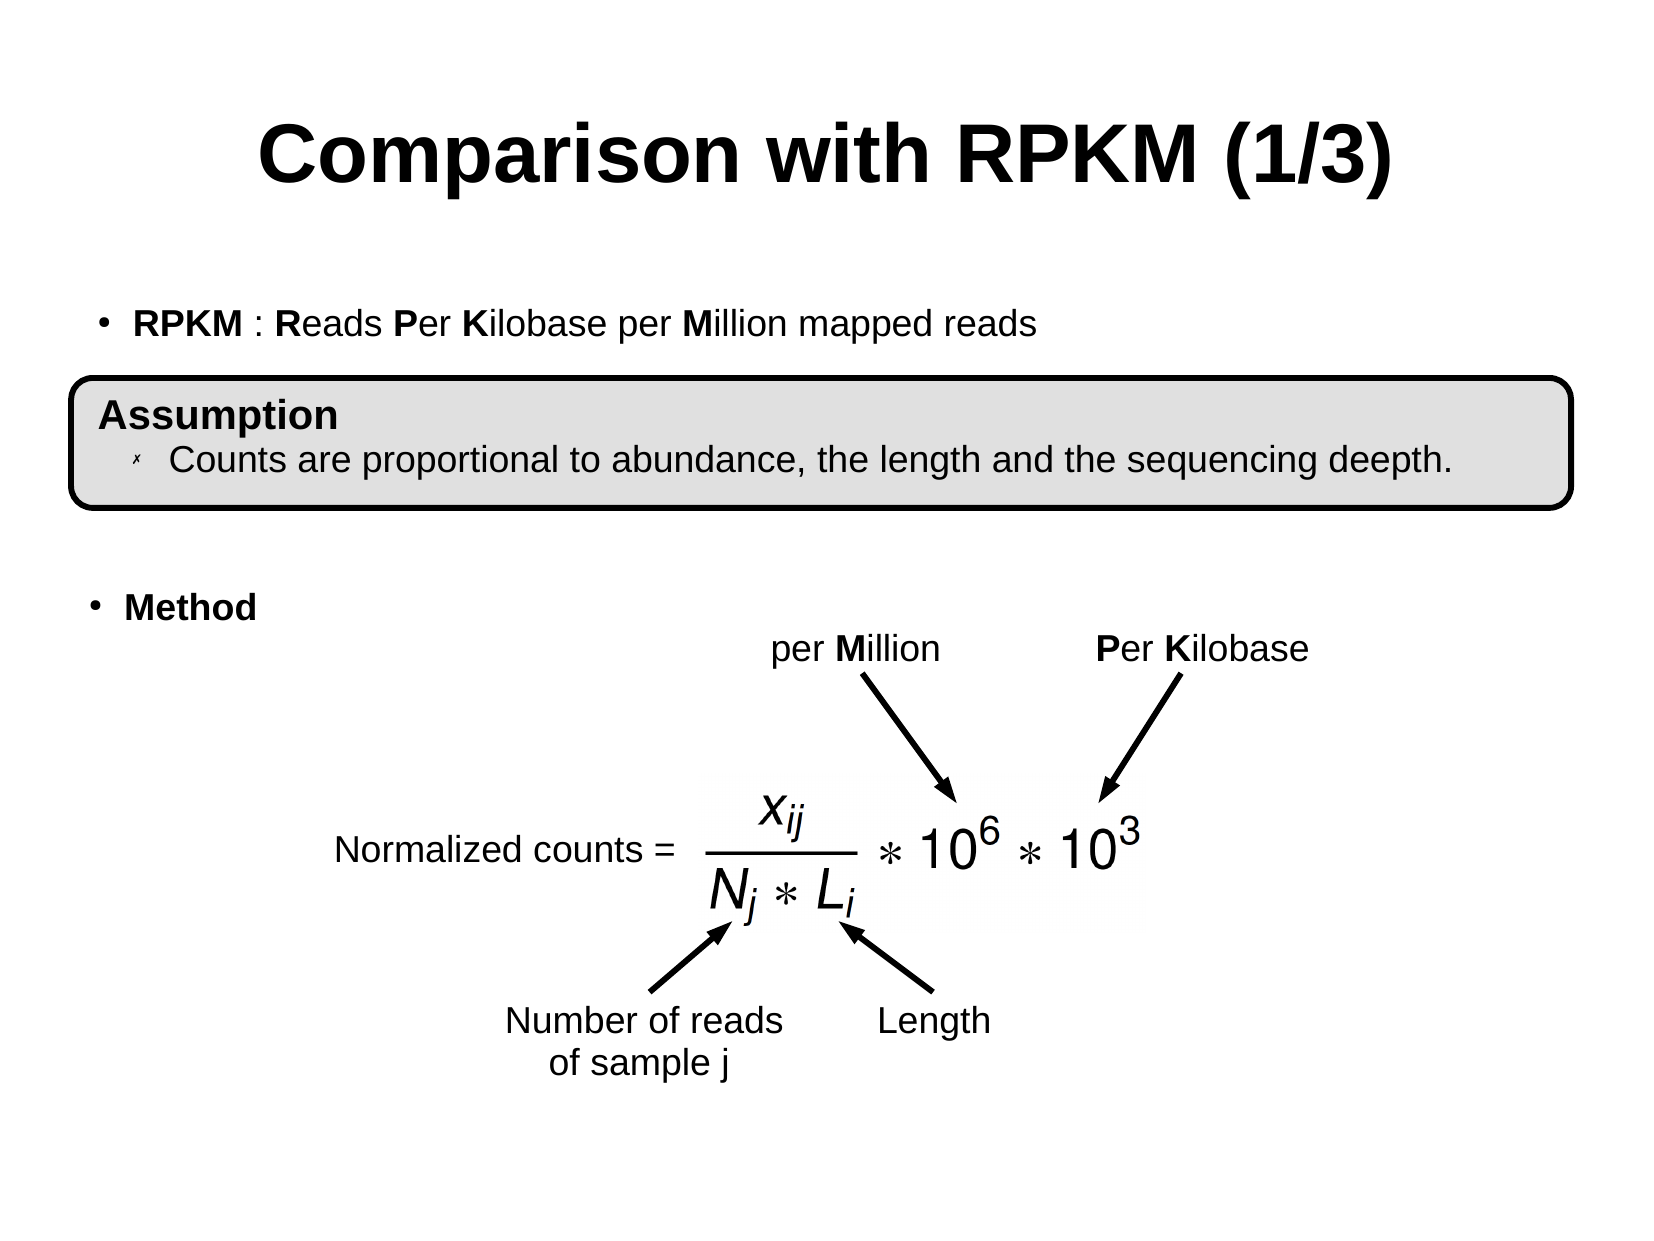

Comparison with RPKM (1/3)
RPKM : Reads Per Kilobase per Million mapped reads
Assumption
Counts are proportional to abundance, the length and the sequencing deepth.
Method
per Million
Per Kilobase
Normalized counts =
Number of reads of sample j
Length